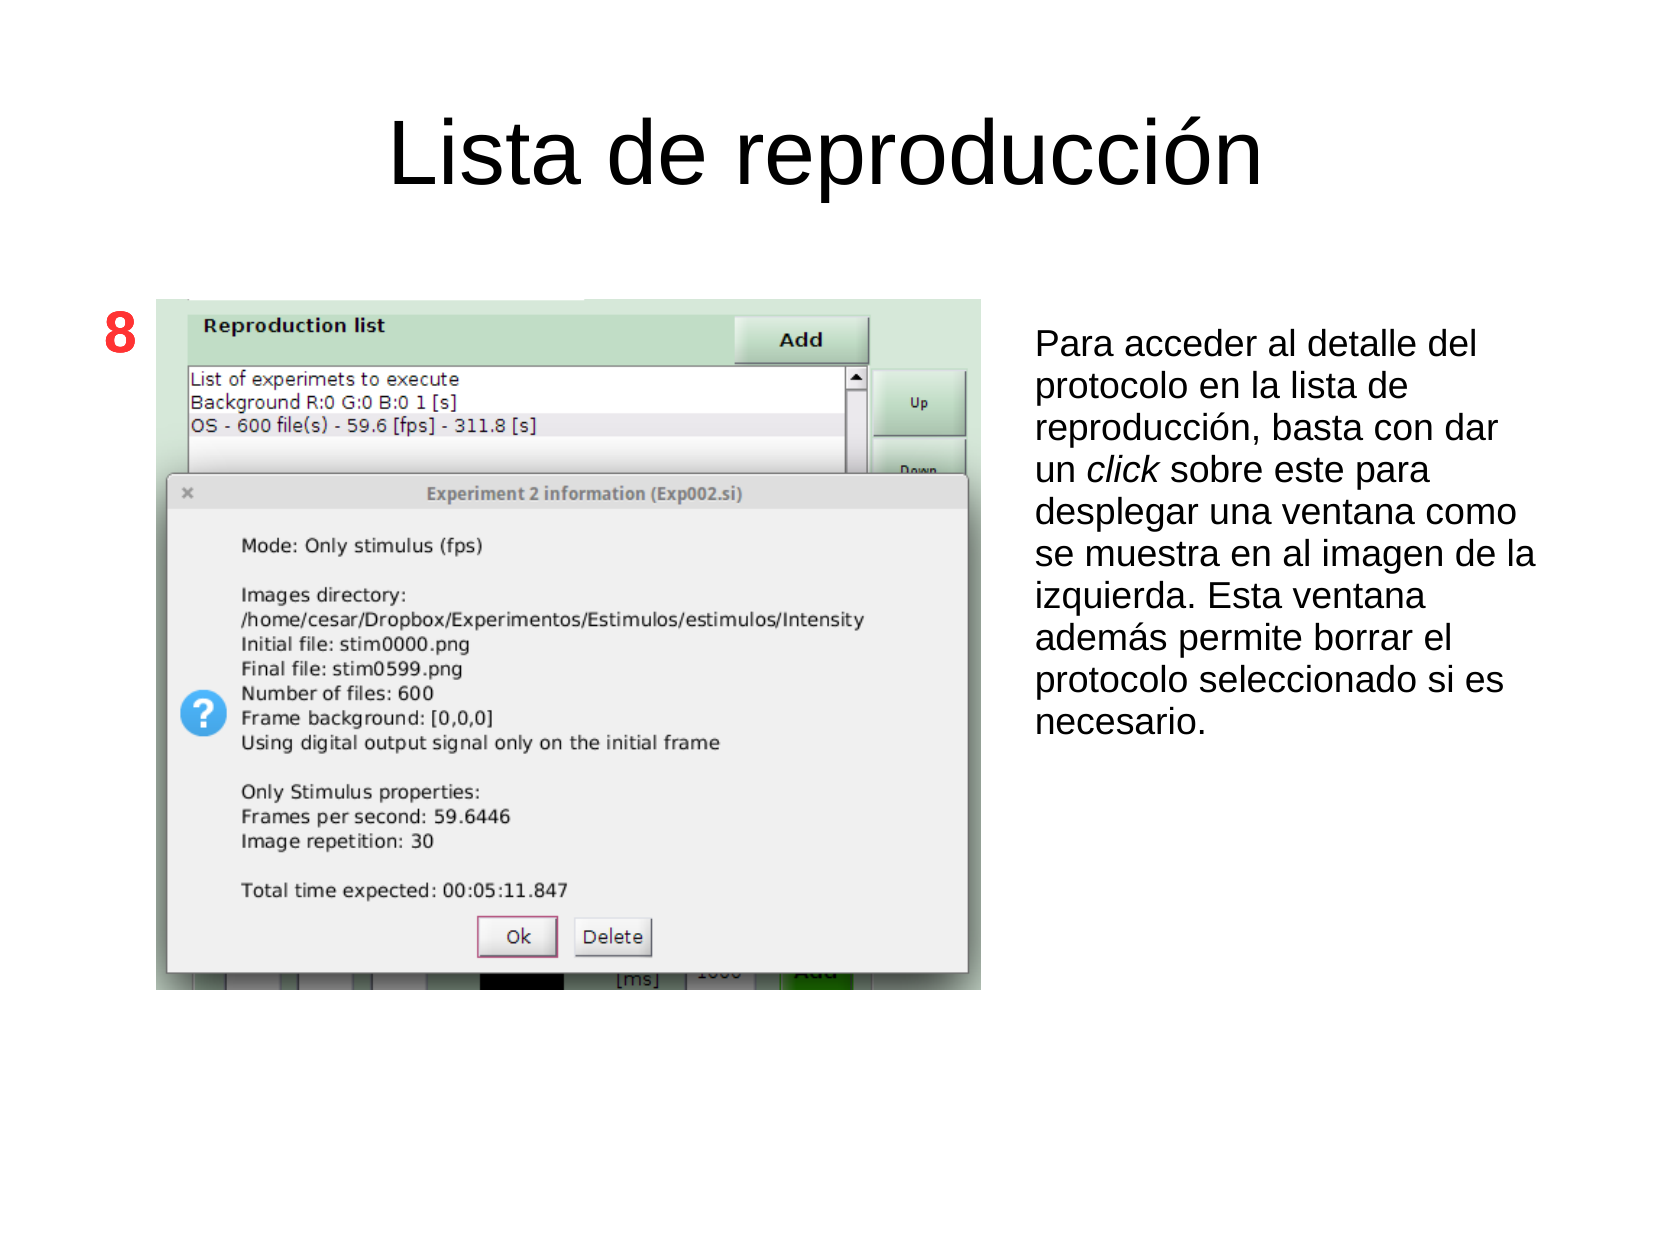

# Lista de reproducción
8
8
8
Para acceder al detalle del protocolo en la lista de reproducción, basta con dar un click sobre este para desplegar una ventana como se muestra en al imagen de la izquierda. Esta ventana además permite borrar el protocolo seleccionado si es necesario.